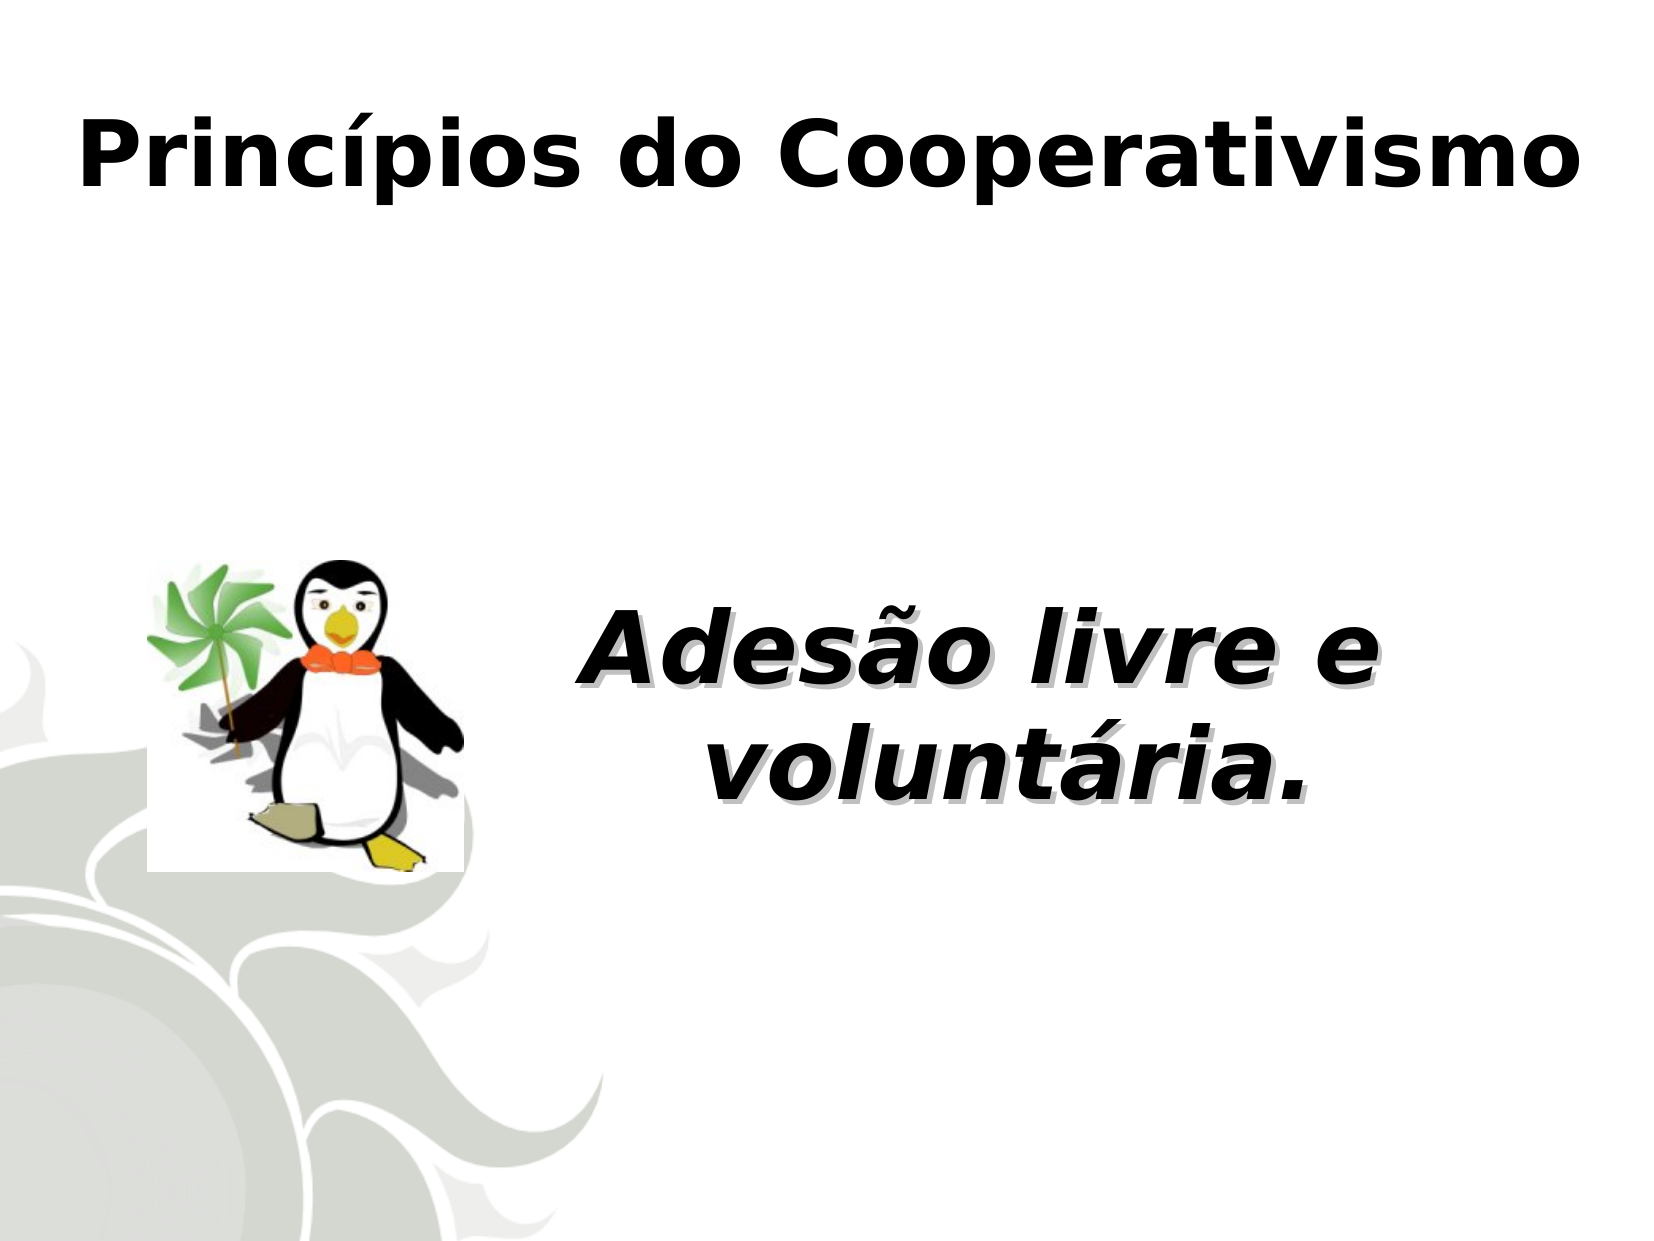

# Princípios do Cooperativismo
Adesão livre e voluntária.